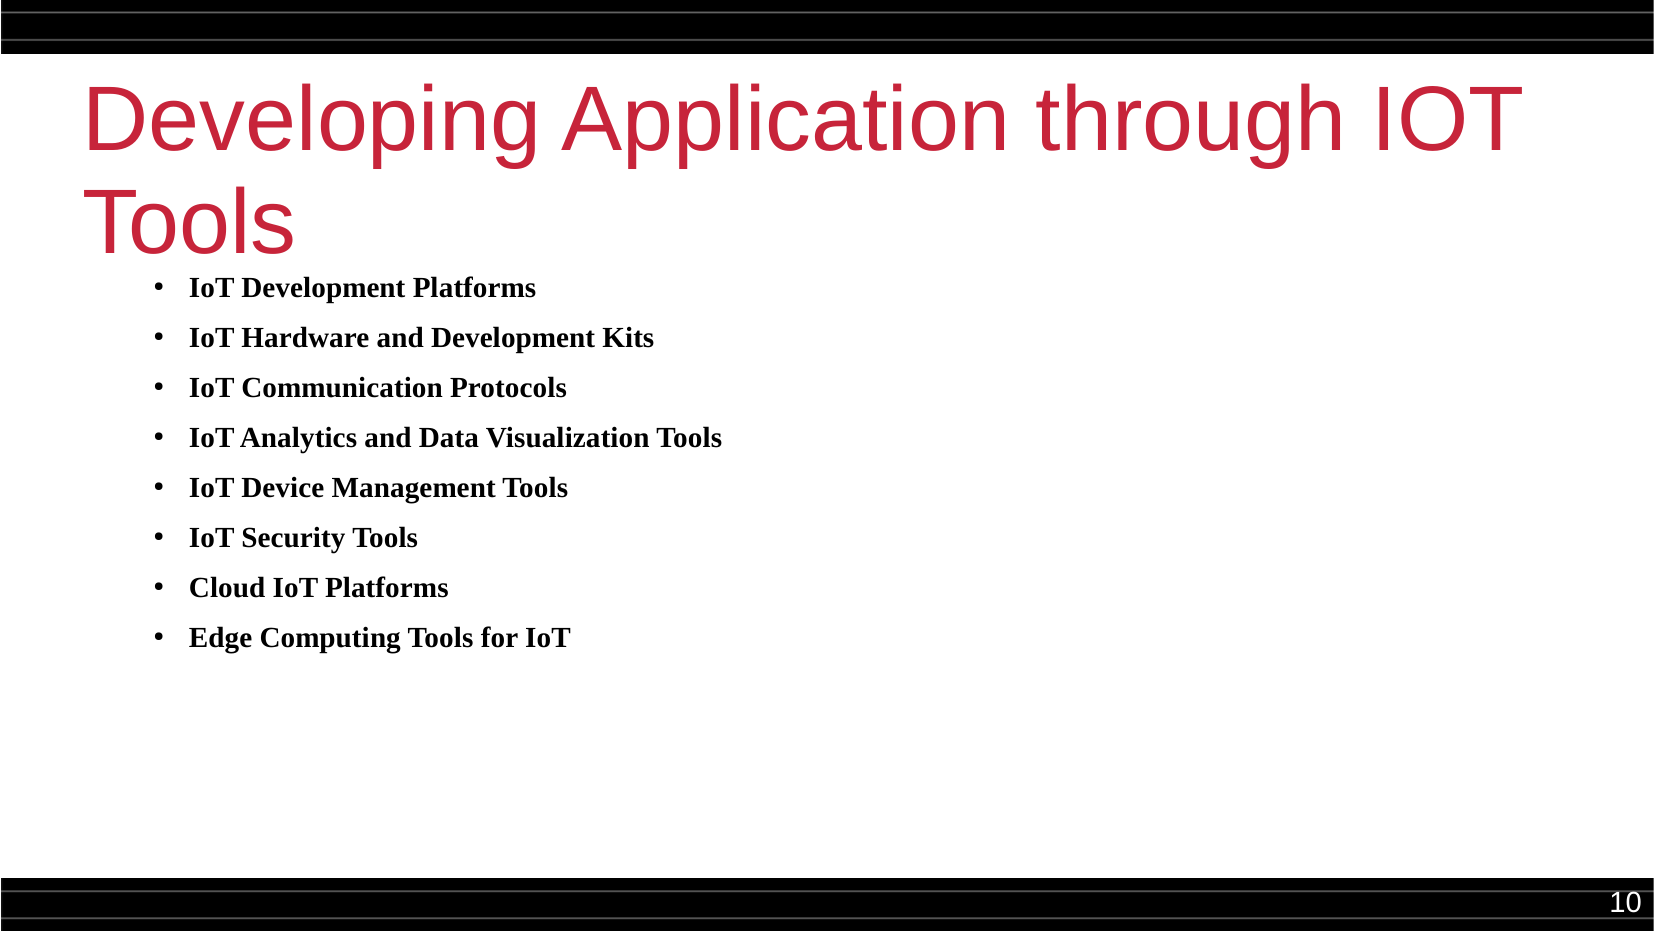

# Developing Application through IOT Tools
IoT Development Platforms
IoT Hardware and Development Kits
IoT Communication Protocols
IoT Analytics and Data Visualization Tools
IoT Device Management Tools
IoT Security Tools
Cloud IoT Platforms
Edge Computing Tools for IoT